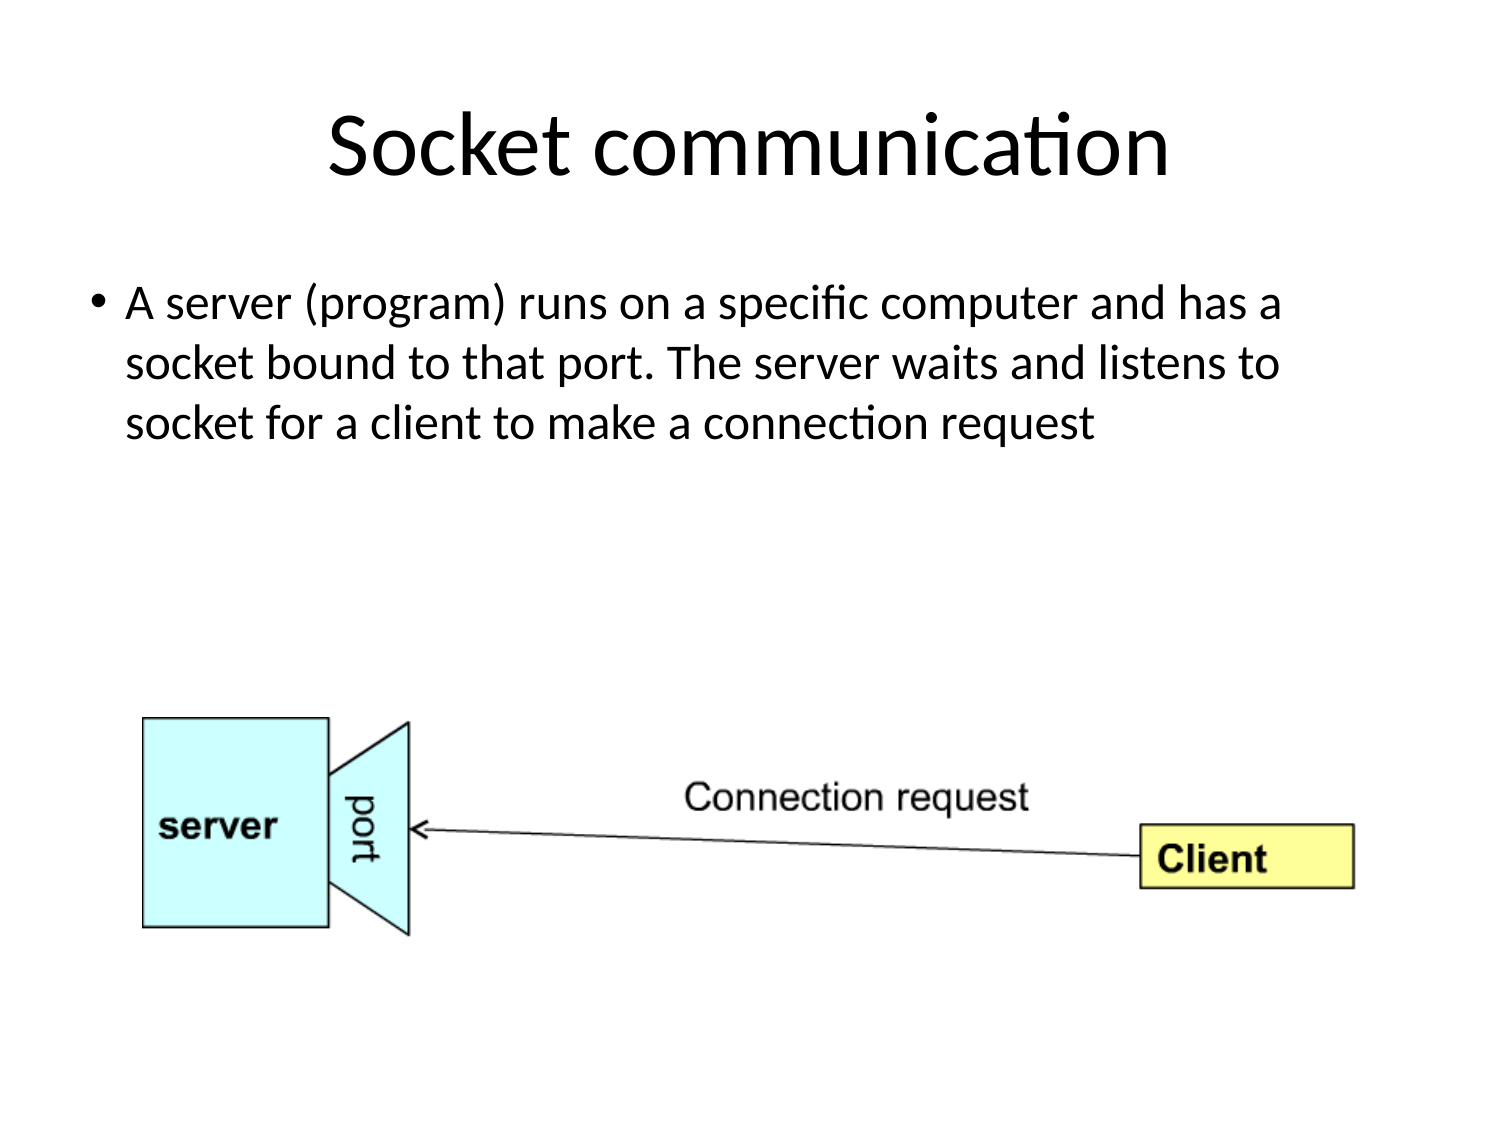

Socket communication
A server (program) runs on a specific computer and has a socket bound to that port. The server waits and listens to socket for a client to make a connection request